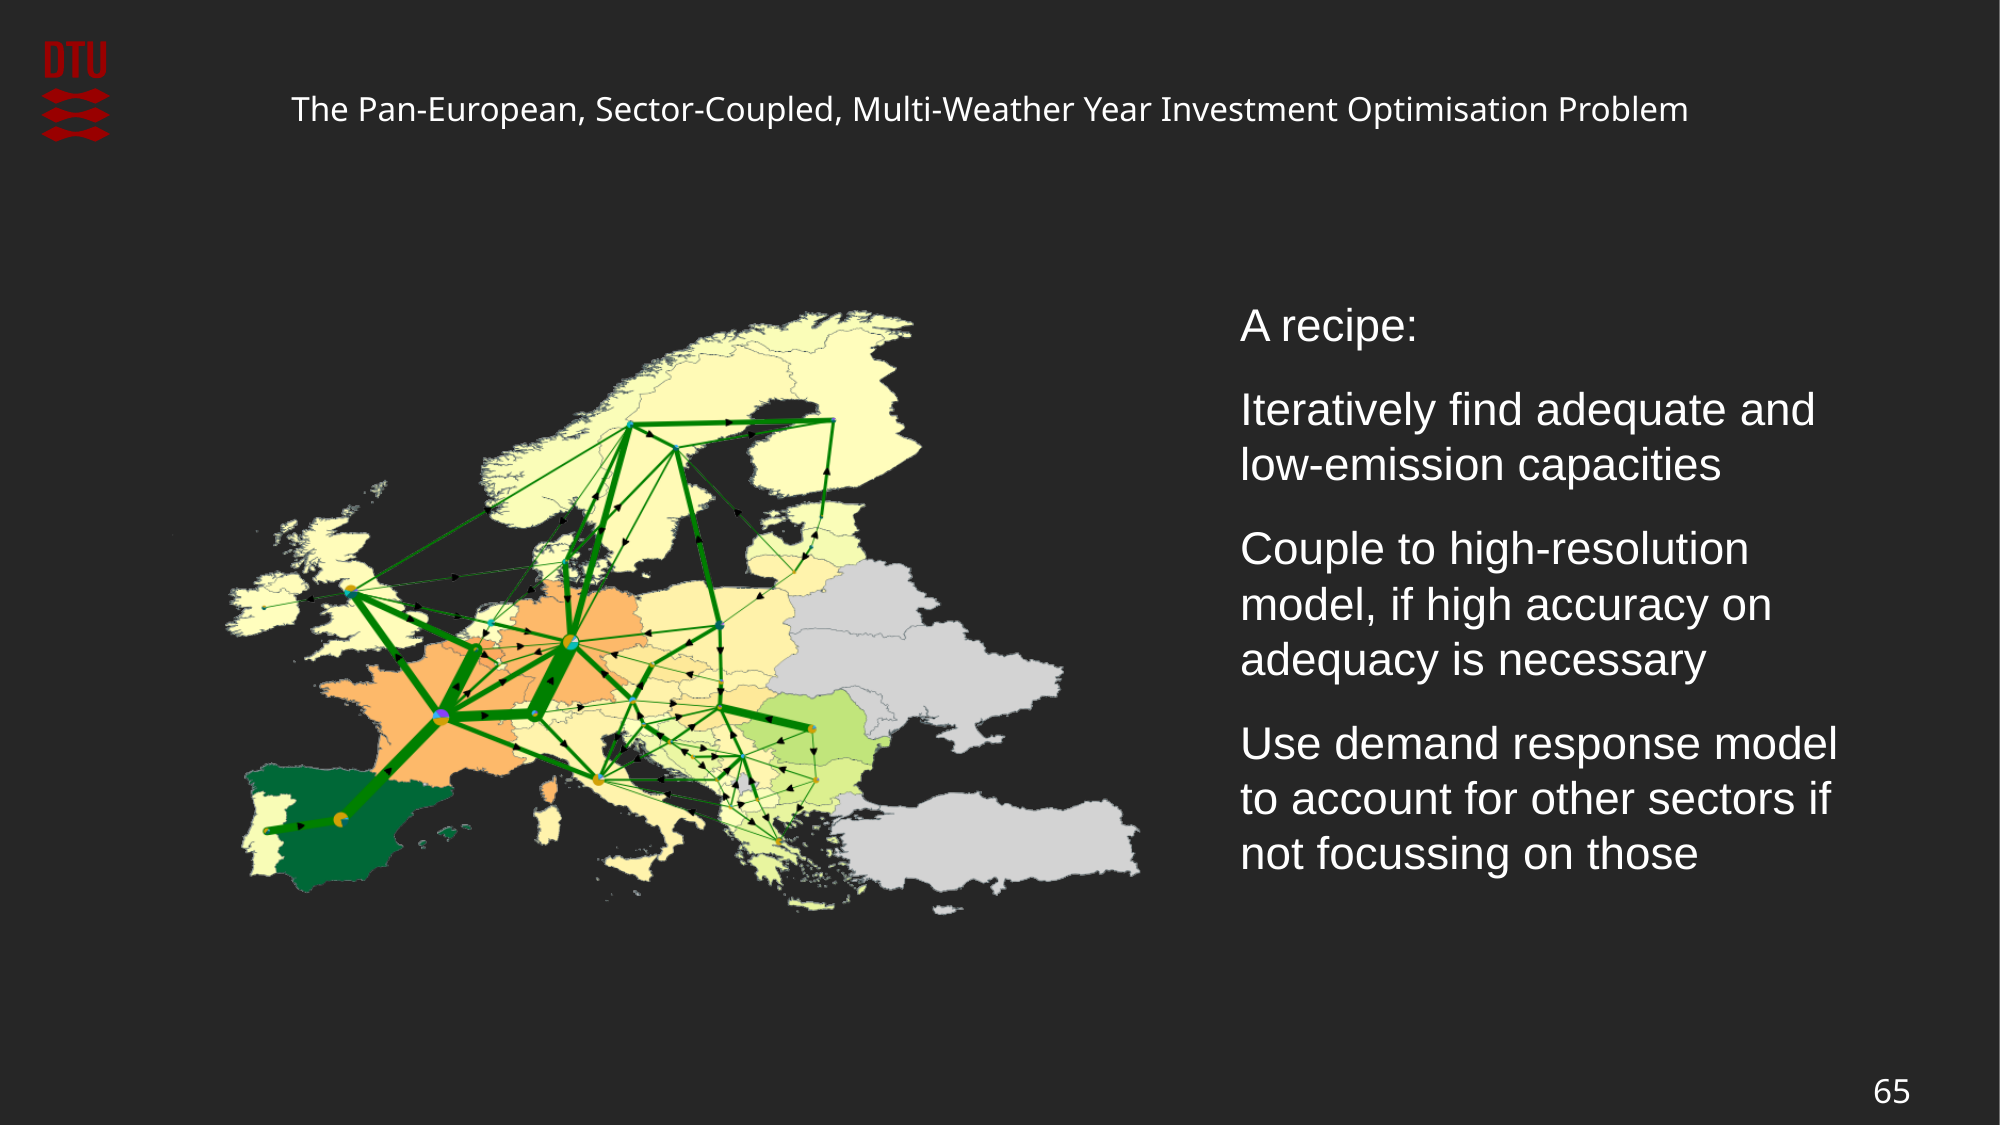

The Pan-European, Sector-Coupled, Multi-Weather Year Investment Optimisation Problem
# A recipe:
Iteratively find adequate and low-emission capacities
Couple to high-resolution model, if high accuracy on adequacy is necessary
Use demand response model to account for other sectors if not focussing on those